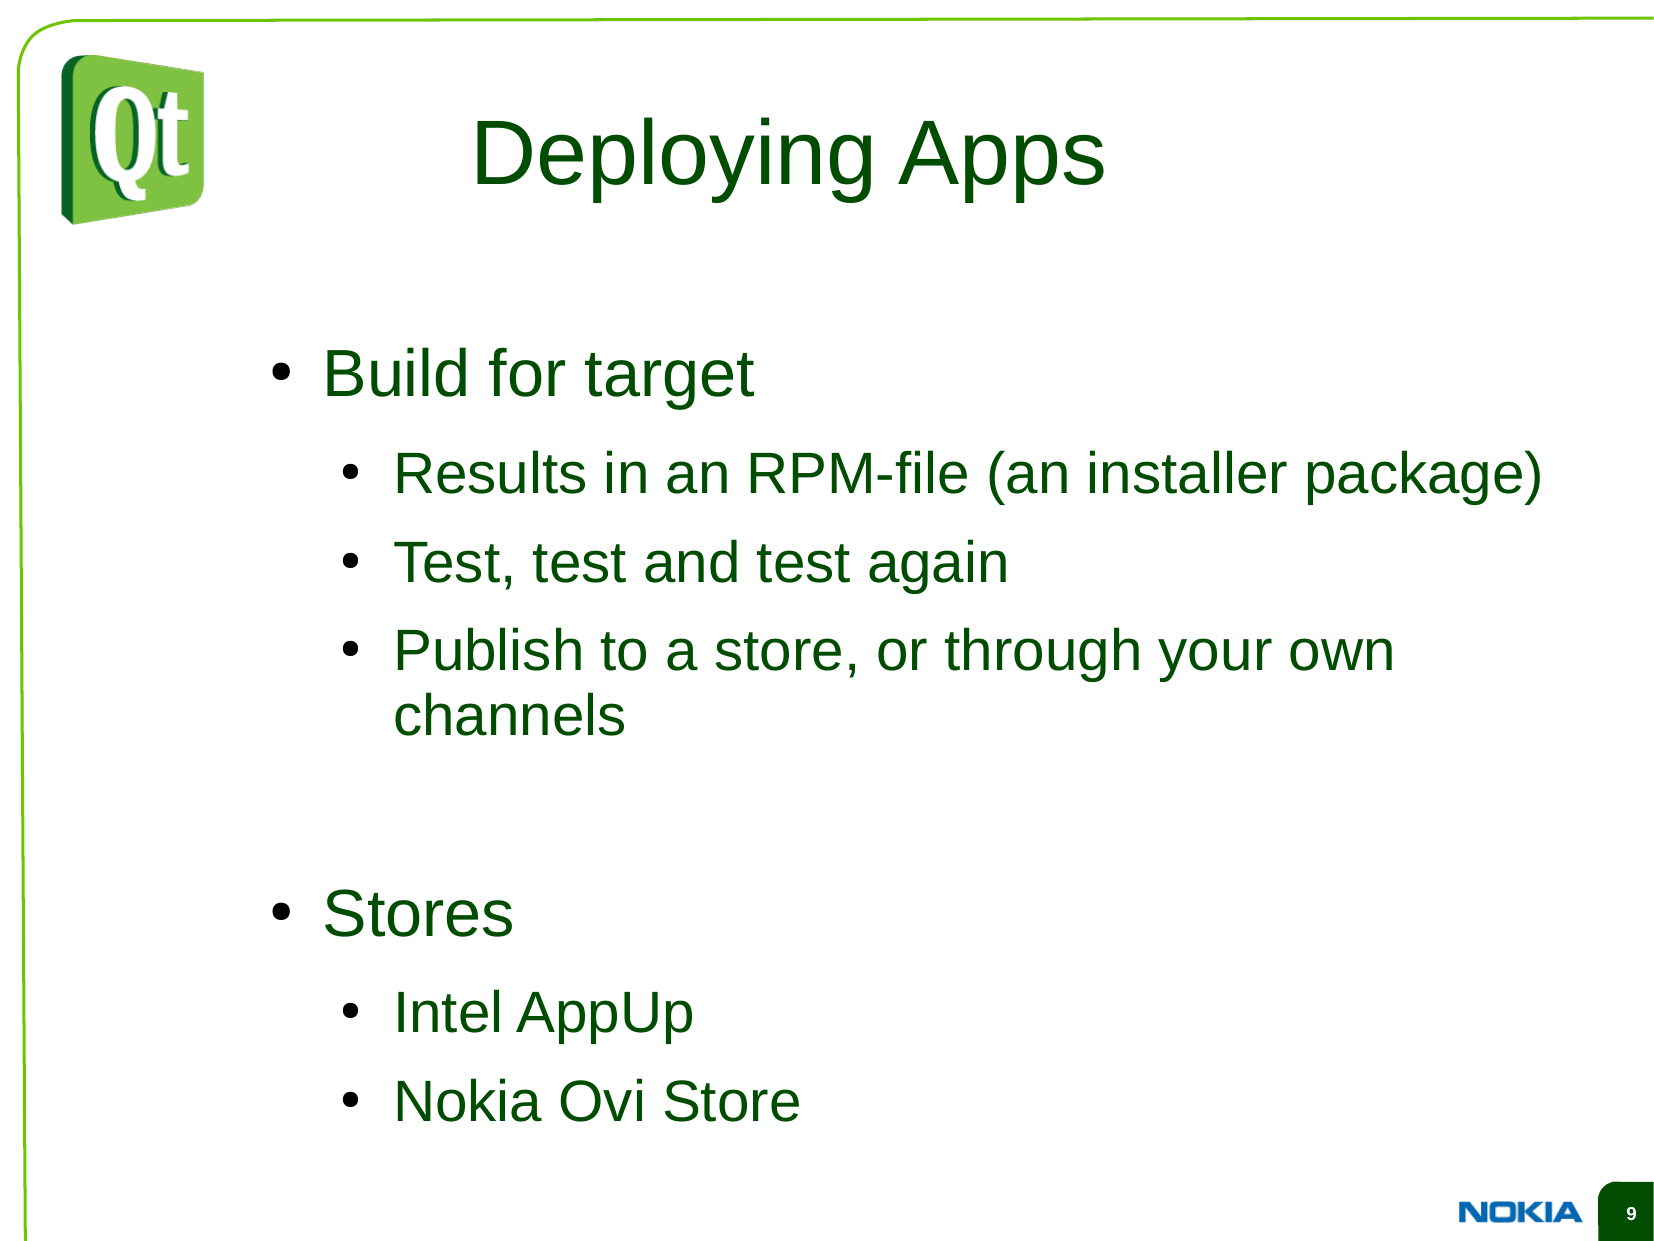

# Deploying Apps
Build for target
Results in an RPM-file (an installer package)
Test, test and test again
Publish to a store, or through your own channels
Stores
Intel AppUp
Nokia Ovi Store